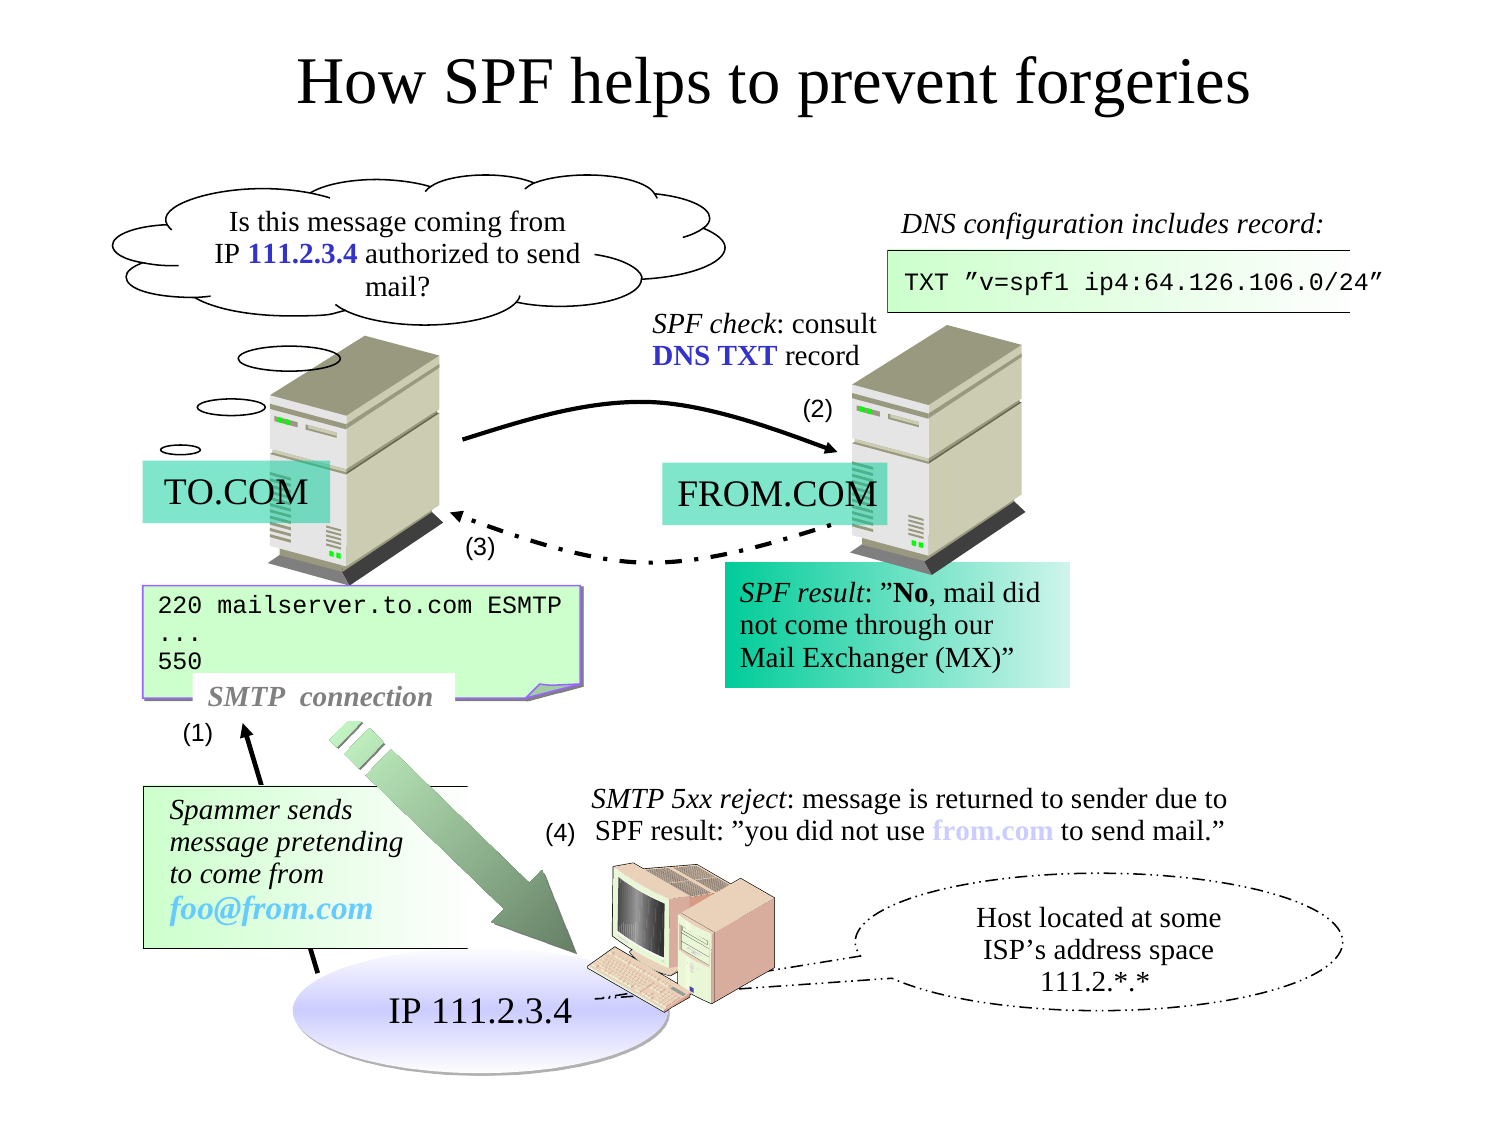

# How SPF helps to prevent forgeries
Is this message coming from IP 111.2.3.4 authorized to send mail?
DNS configuration includes record:
TXT ”v=spf1 ip4:64.126.106.0/24”
SPF check: consult DNS TXT record
(2)
TO.COM
FROM.COM
(3)
SPF result: ”No, mail did
not come through our
Mail Exchanger (MX)”
220 mailserver.to.com ESMTP
...
550
SMTP connection
(1)
SMTP 5xx reject: message is returned to sender due to
SPF result: ”you did not use from.com to send mail.”
Spammer sends
message pretending
to come from
foo@from.com
(4)
Host located at some ISP’s address space 111.2.*.*
IP 111.2.3.4